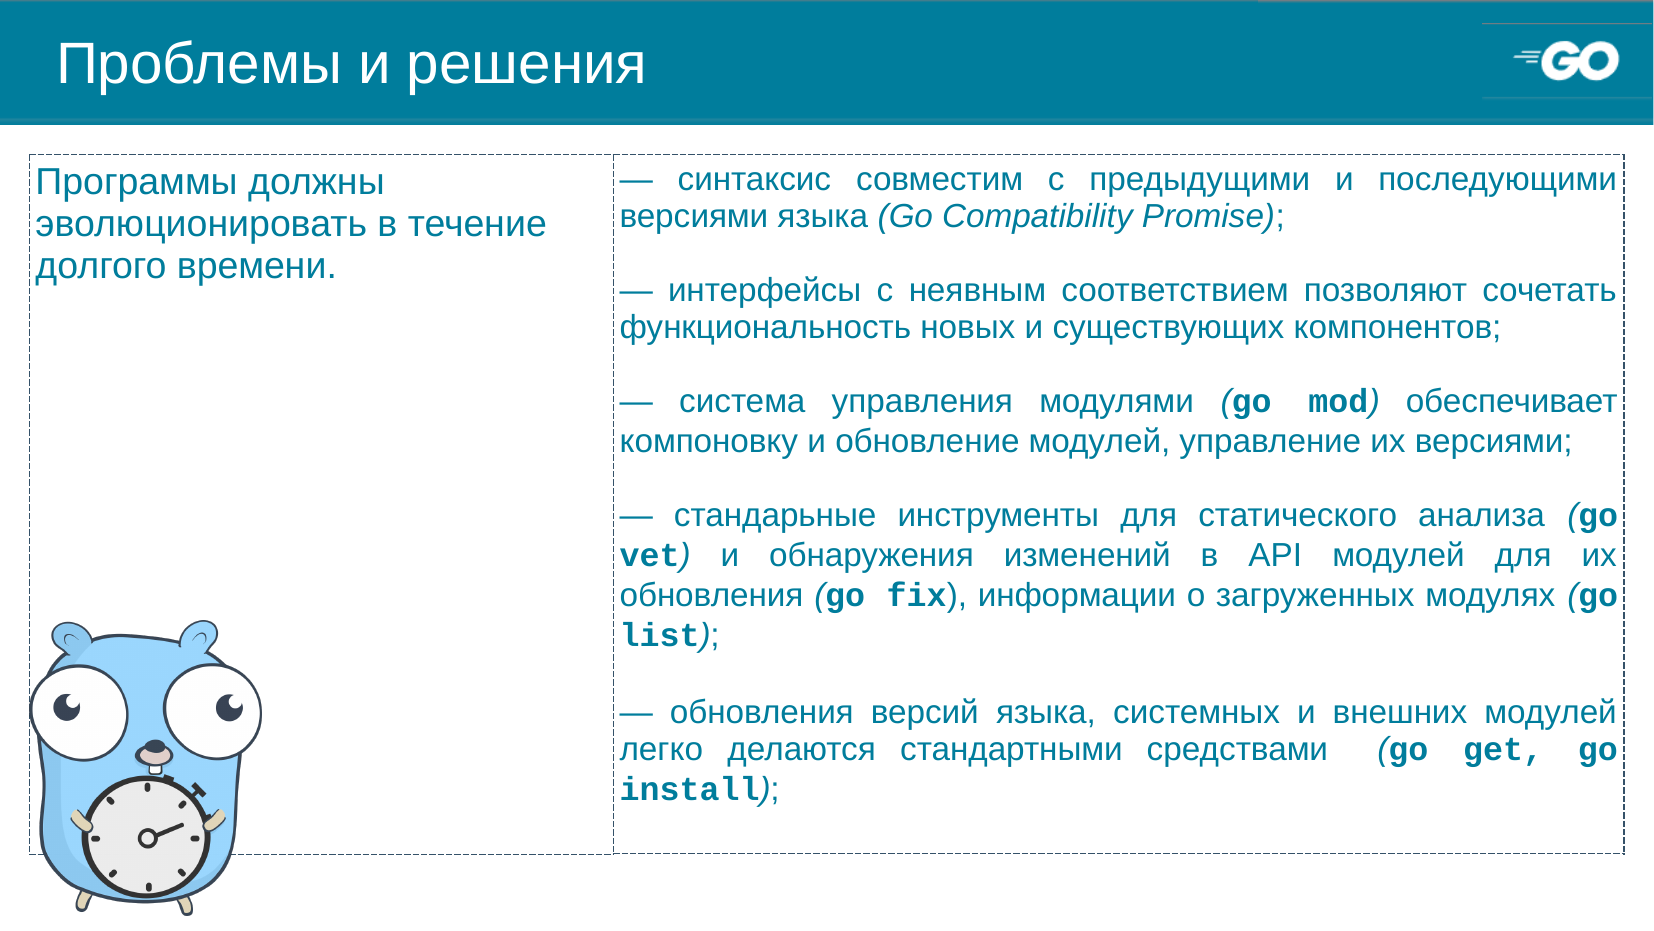

Проблемы и решения
| Программы должны эволюционировать в течение долгого времени. | — синтаксис совместим с предыдущими и последующими версиями языка (Go Compatibility Promise); — интерфейсы с неявным соответствием позволяют сочетать функциональность новых и существующих компонентов; — система управления модулями (go mod) обеспечивает компоновку и обновление модулей, управление их версиями; — стандарьные инструменты для статического анализа (go vet) и обнаружения изменений в API модулей для их обновления (go fix), информации о загруженных модулях (go list); — обновления версий языка, системных и внешних модулей легко делаются стандартными средствами (go get, go install); |
| --- | --- |